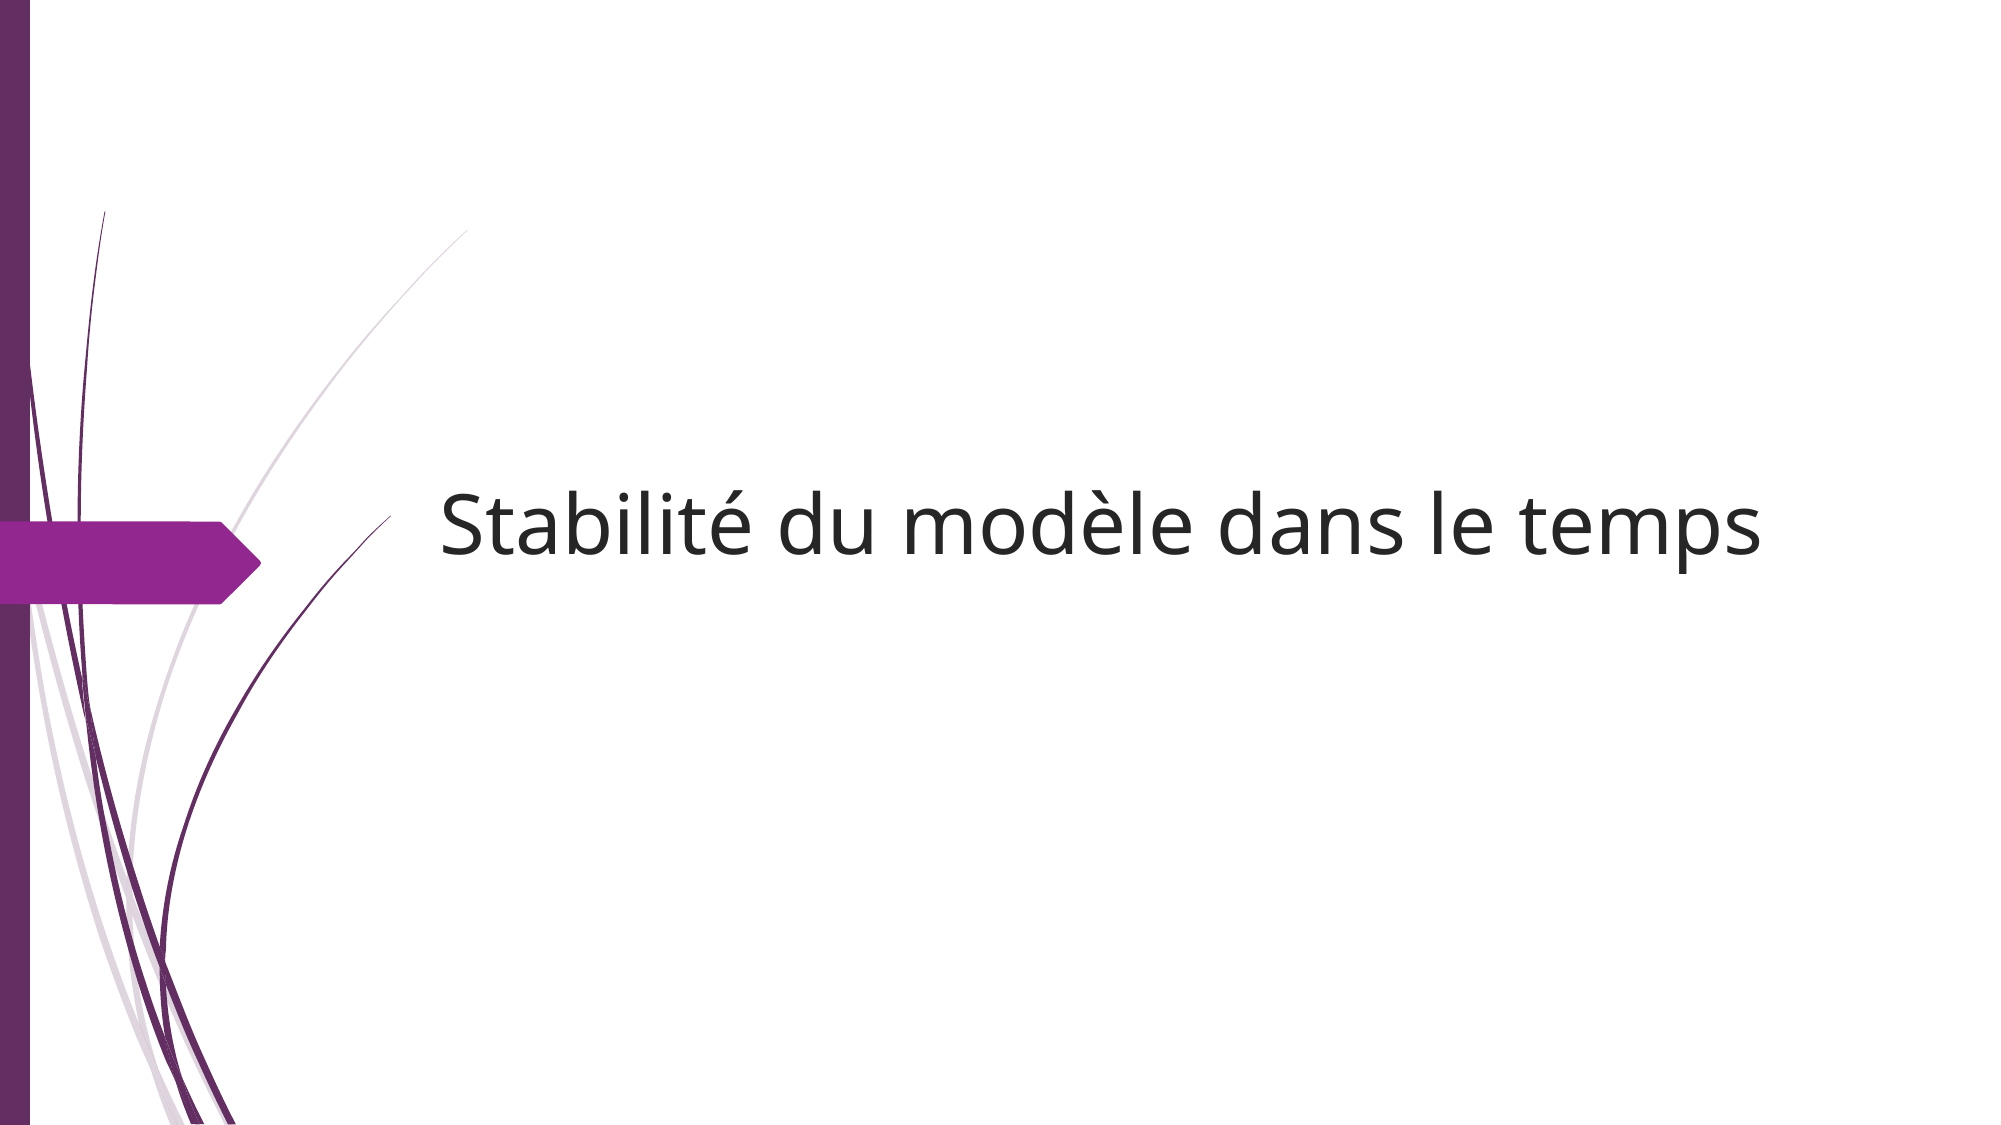

# Stabilité du modèle dans le temps